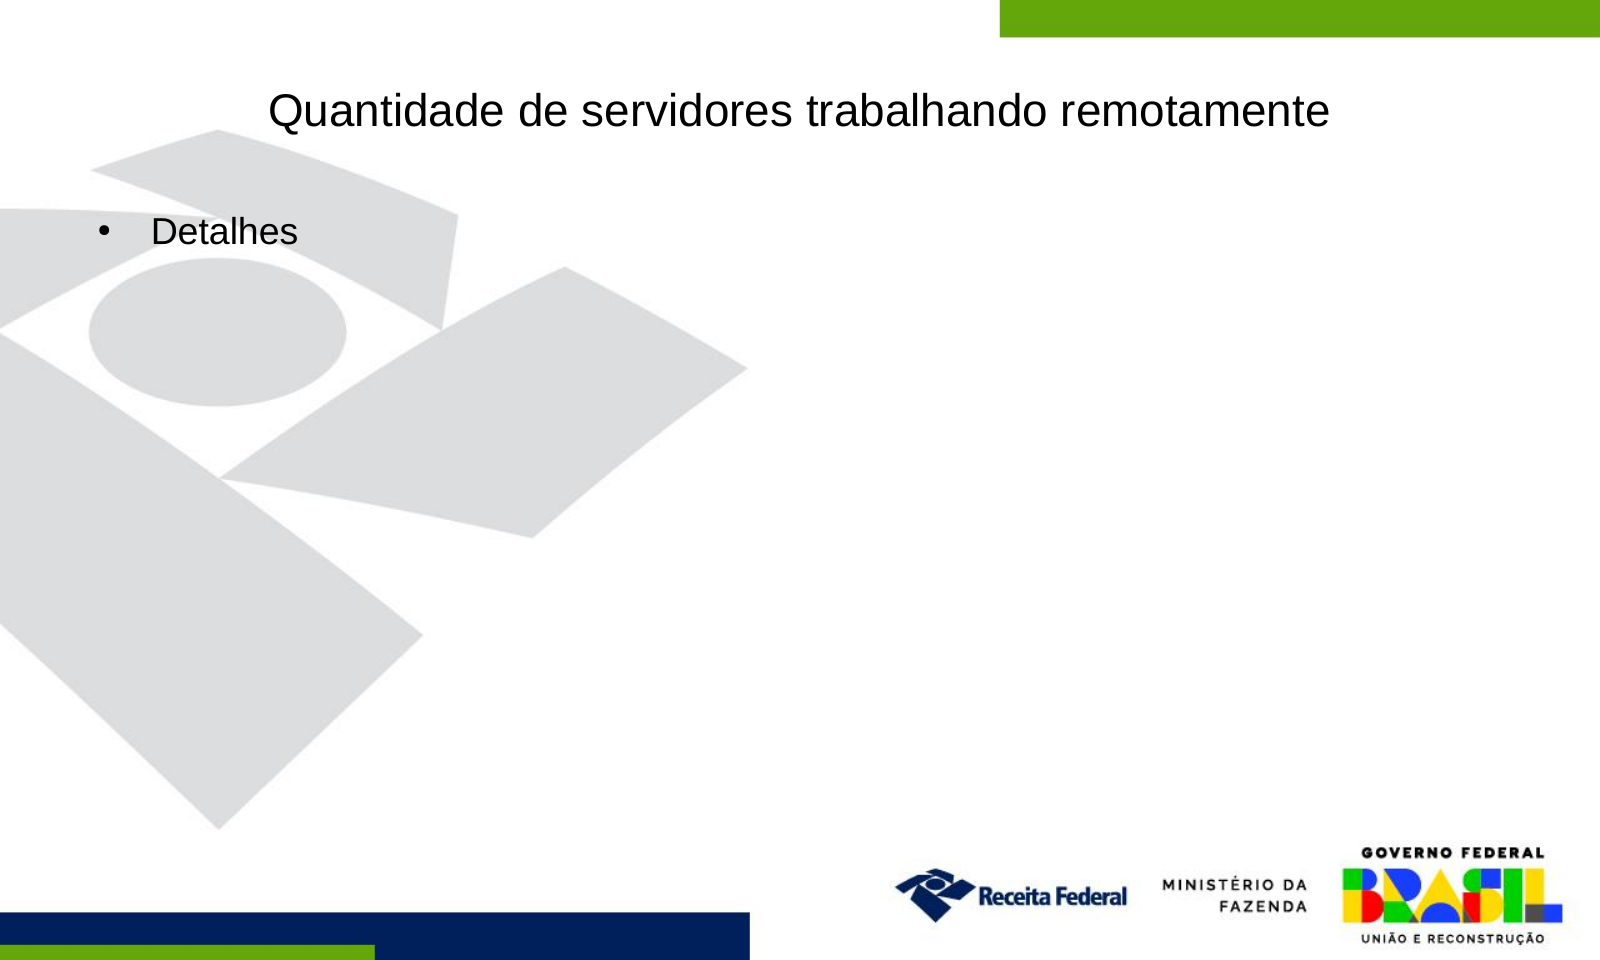

# Quantidade de servidores trabalhando remotamente
Detalhes